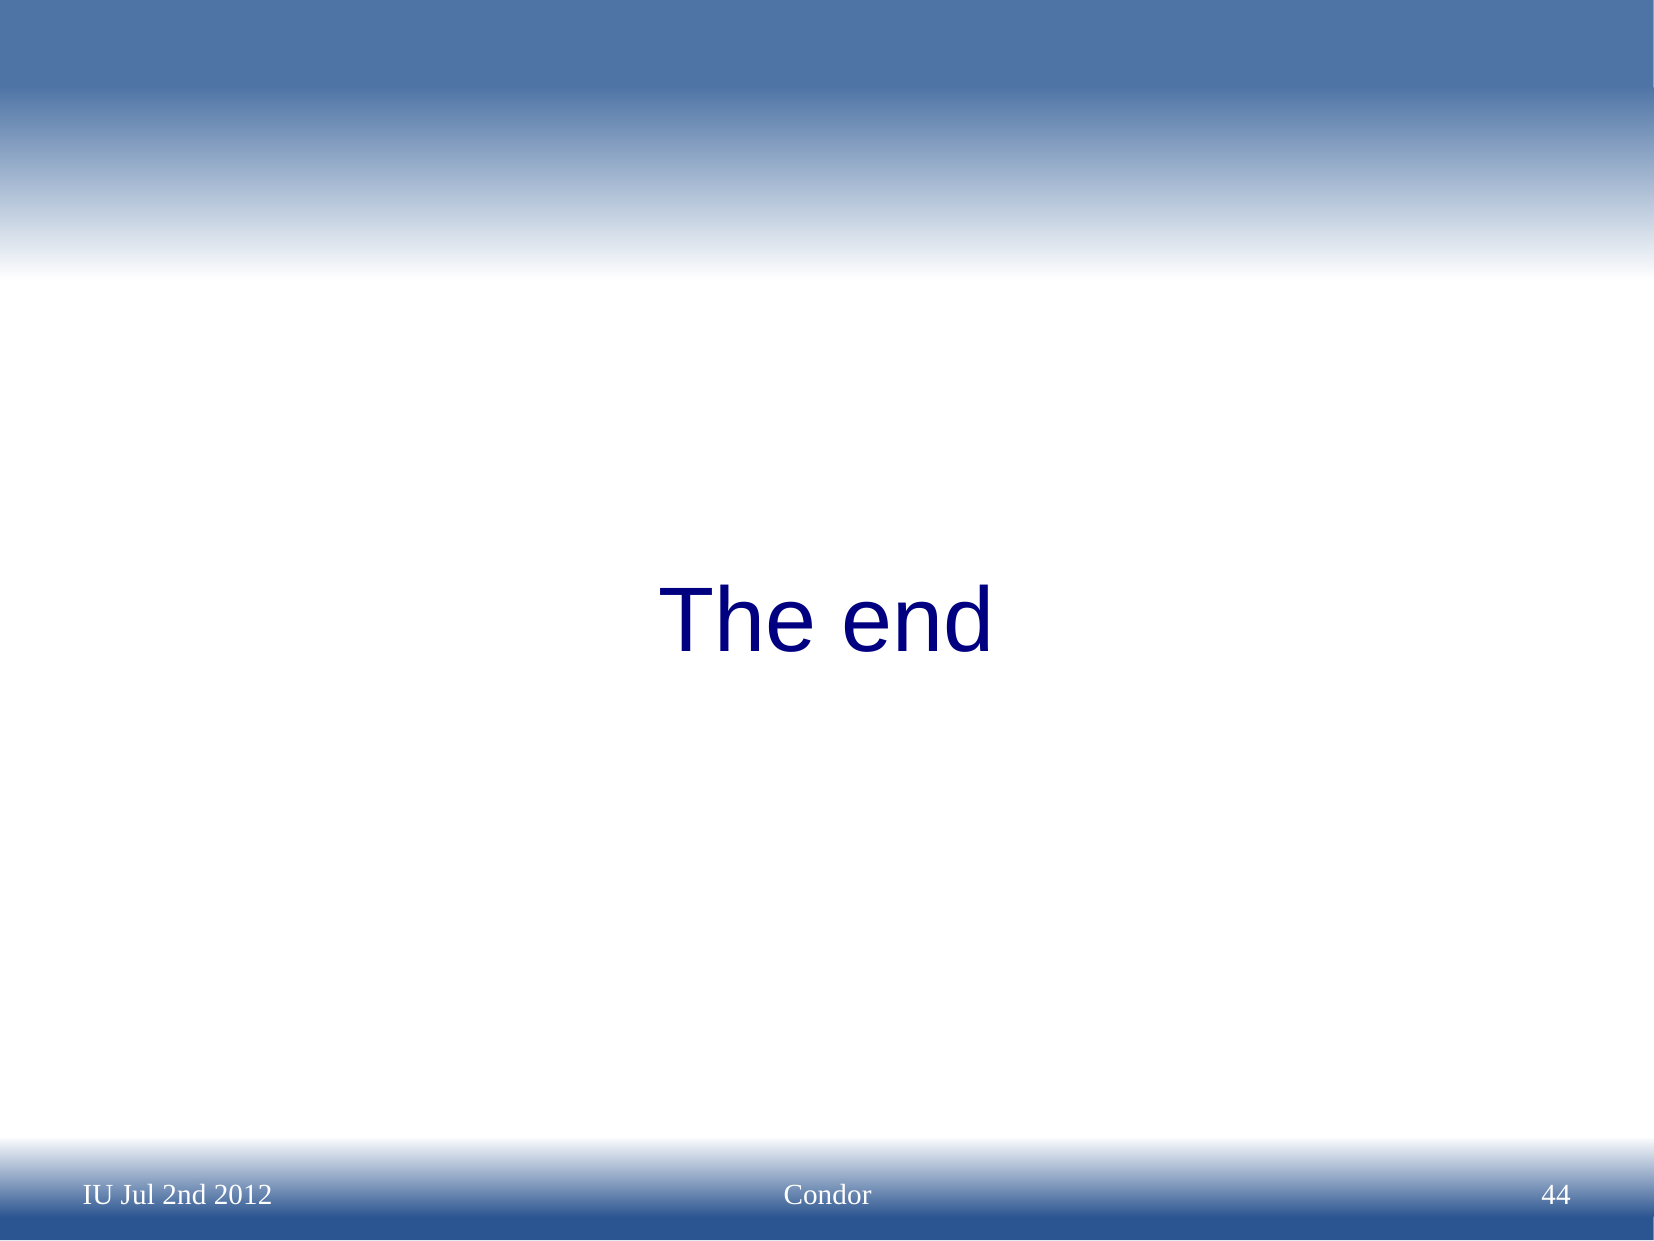

# The end
IU Jul 2nd 2012
Condor
44